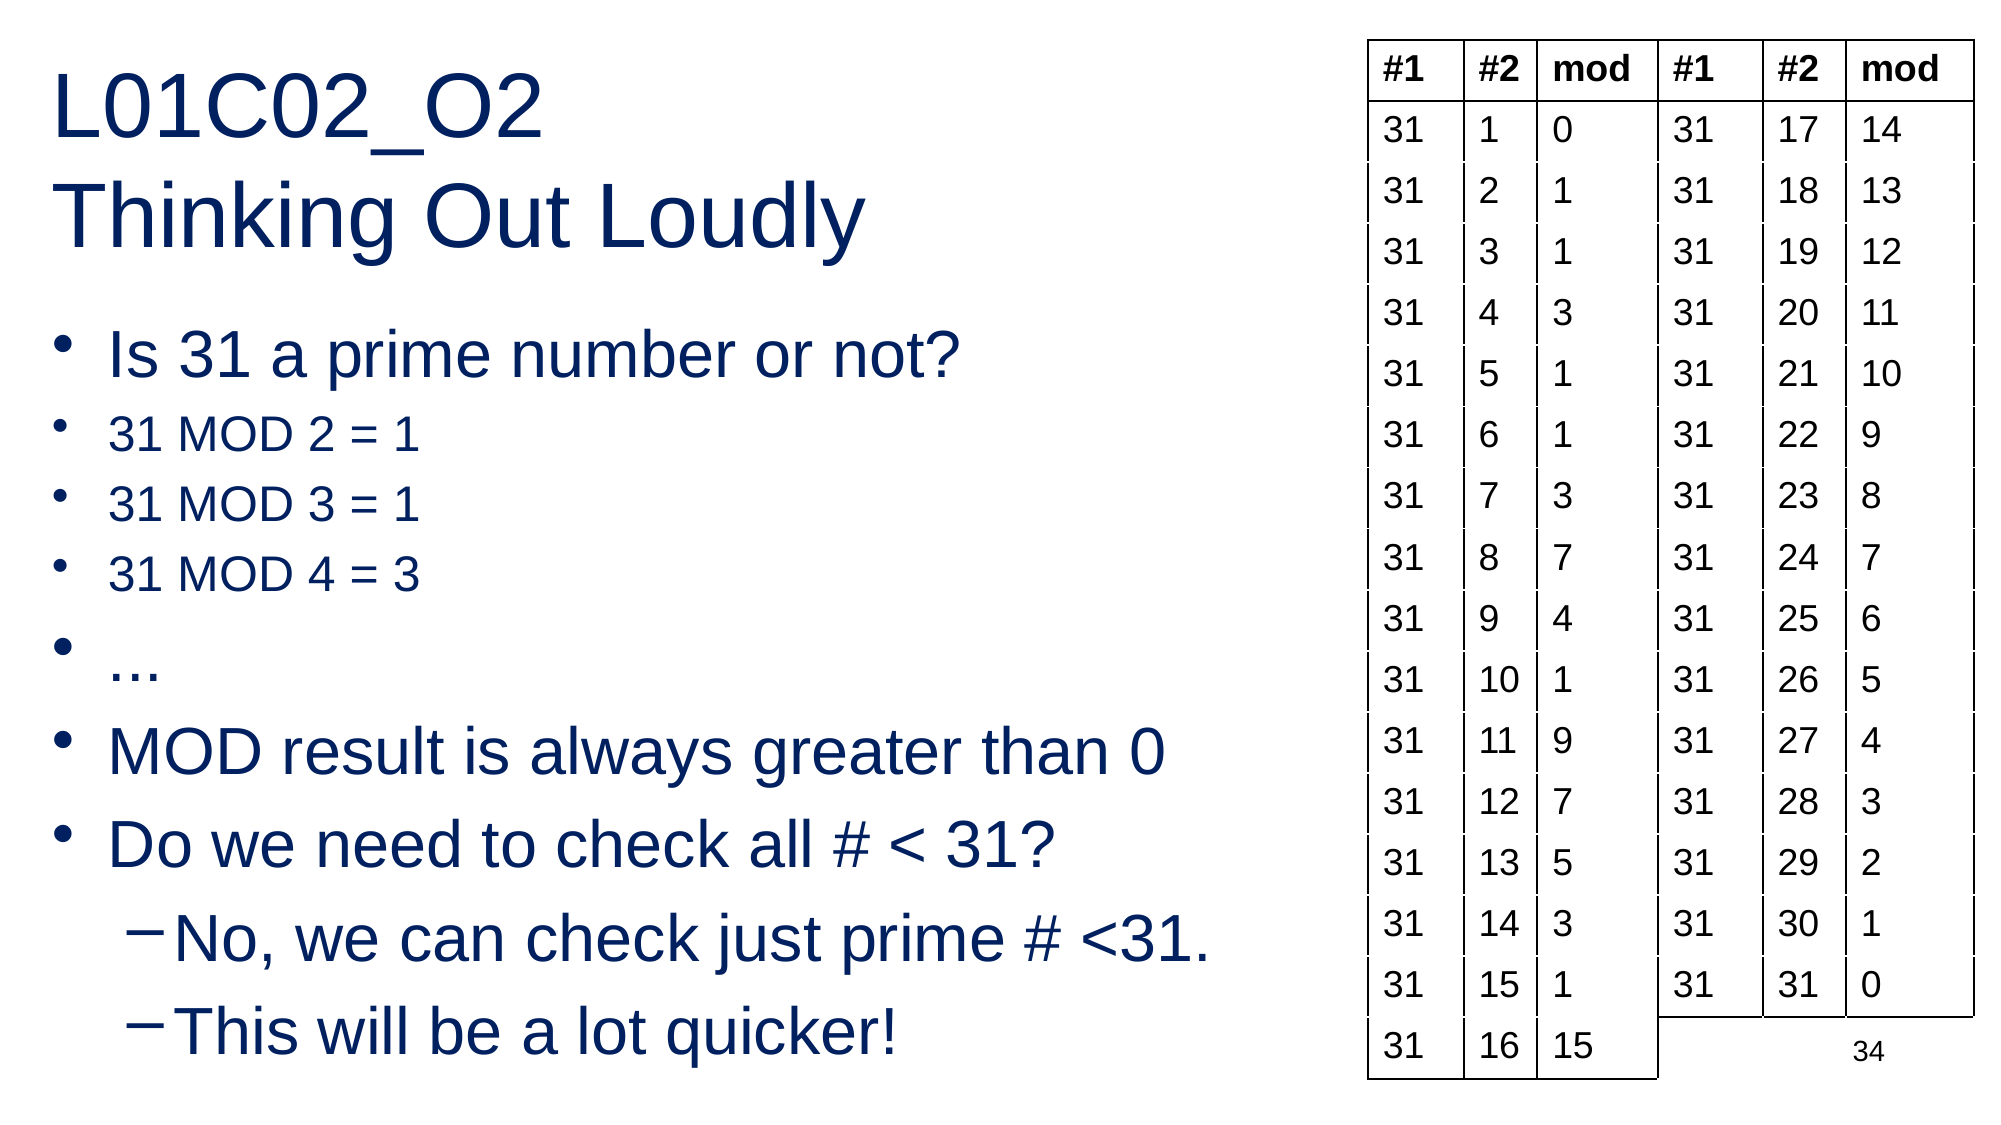

# L01C02_O2 Thinking Out Loudly
| #1 | #2 | mod | #1 | #2 | mod |
| --- | --- | --- | --- | --- | --- |
| 31 | 1 | 0 | 31 | 17 | 14 |
| 31 | 2 | 1 | 31 | 18 | 13 |
| 31 | 3 | 1 | 31 | 19 | 12 |
| 31 | 4 | 3 | 31 | 20 | 11 |
| 31 | 5 | 1 | 31 | 21 | 10 |
| 31 | 6 | 1 | 31 | 22 | 9 |
| 31 | 7 | 3 | 31 | 23 | 8 |
| 31 | 8 | 7 | 31 | 24 | 7 |
| 31 | 9 | 4 | 31 | 25 | 6 |
| 31 | 10 | 1 | 31 | 26 | 5 |
| 31 | 11 | 9 | 31 | 27 | 4 |
| 31 | 12 | 7 | 31 | 28 | 3 |
| 31 | 13 | 5 | 31 | 29 | 2 |
| 31 | 14 | 3 | 31 | 30 | 1 |
| 31 | 15 | 1 | 31 | 31 | 0 |
| 31 | 16 | 15 | | | |
Is 31 a prime number or not?
31 MOD 2 = 1
31 MOD 3 = 1
31 MOD 4 = 3
...
MOD result is always greater than 0
Do we need to check all # < 31?
No, we can check just prime # <31.
This will be a lot quicker!